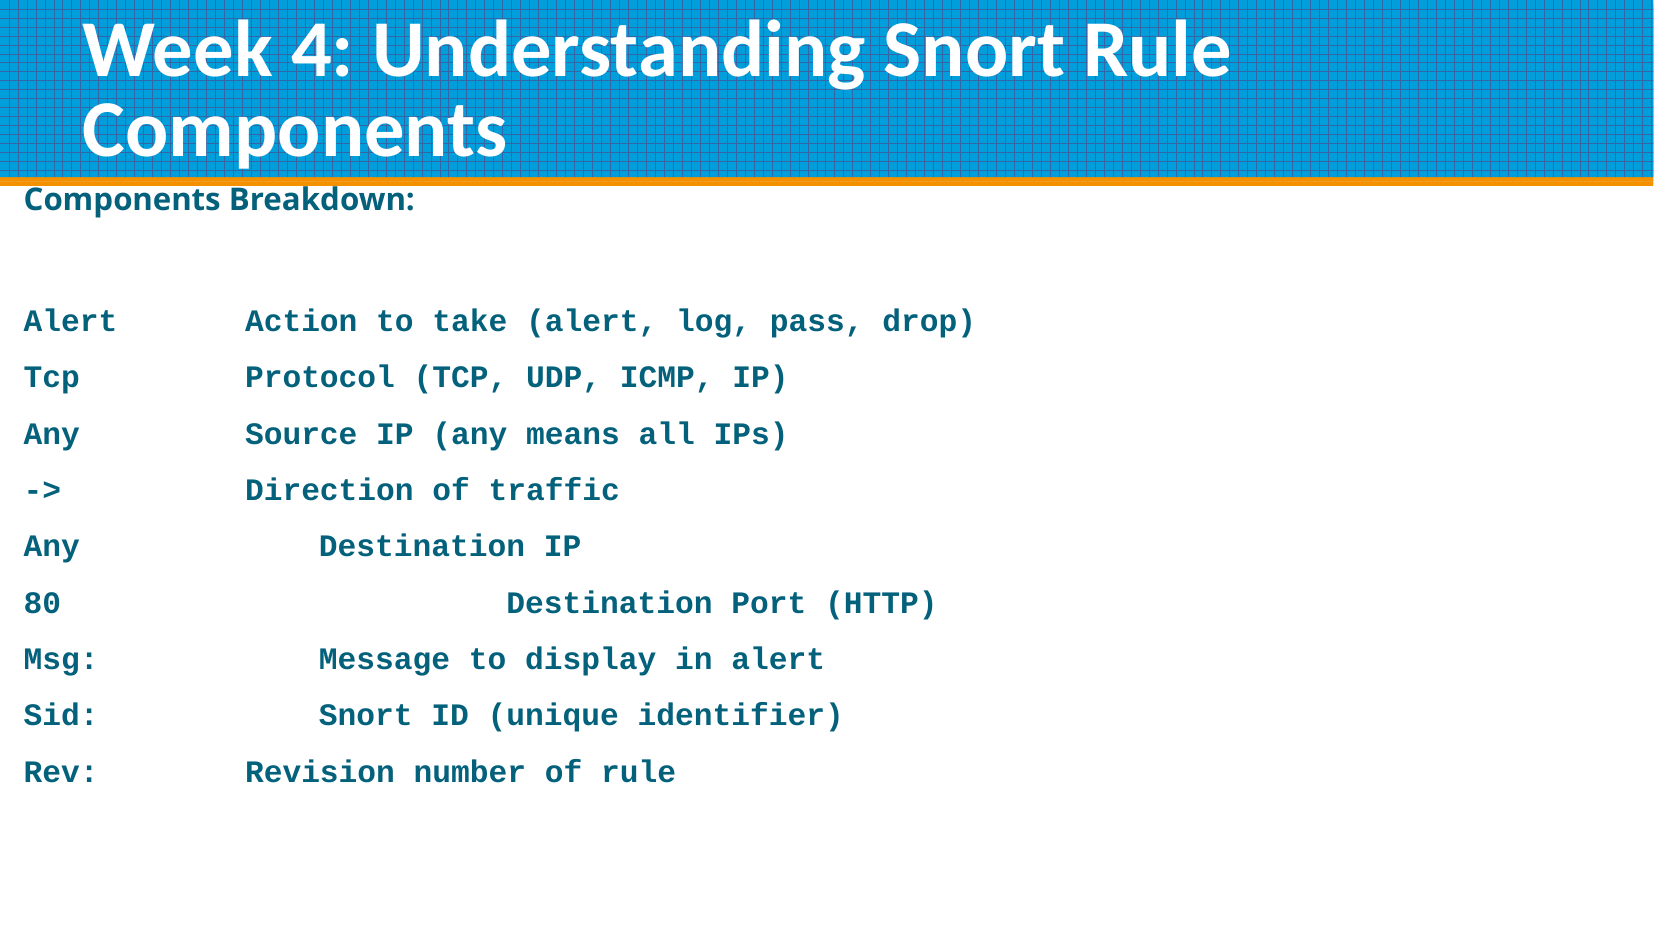

# Week 4: Understanding Snort Rule Components
Components Breakdown:
Alert 	Action to take (alert, log, pass, drop)
Tcp	 	Protocol (TCP, UDP, ICMP, IP)
Any	 	Source IP (any means all IPs)
-> 			Direction of traffic
Any 			Destination IP
80 	 	 Destination Port (HTTP)
Msg:			Message to display in alert
Sid: 			Snort ID (unique identifier)
Rev: 		Revision number of rule